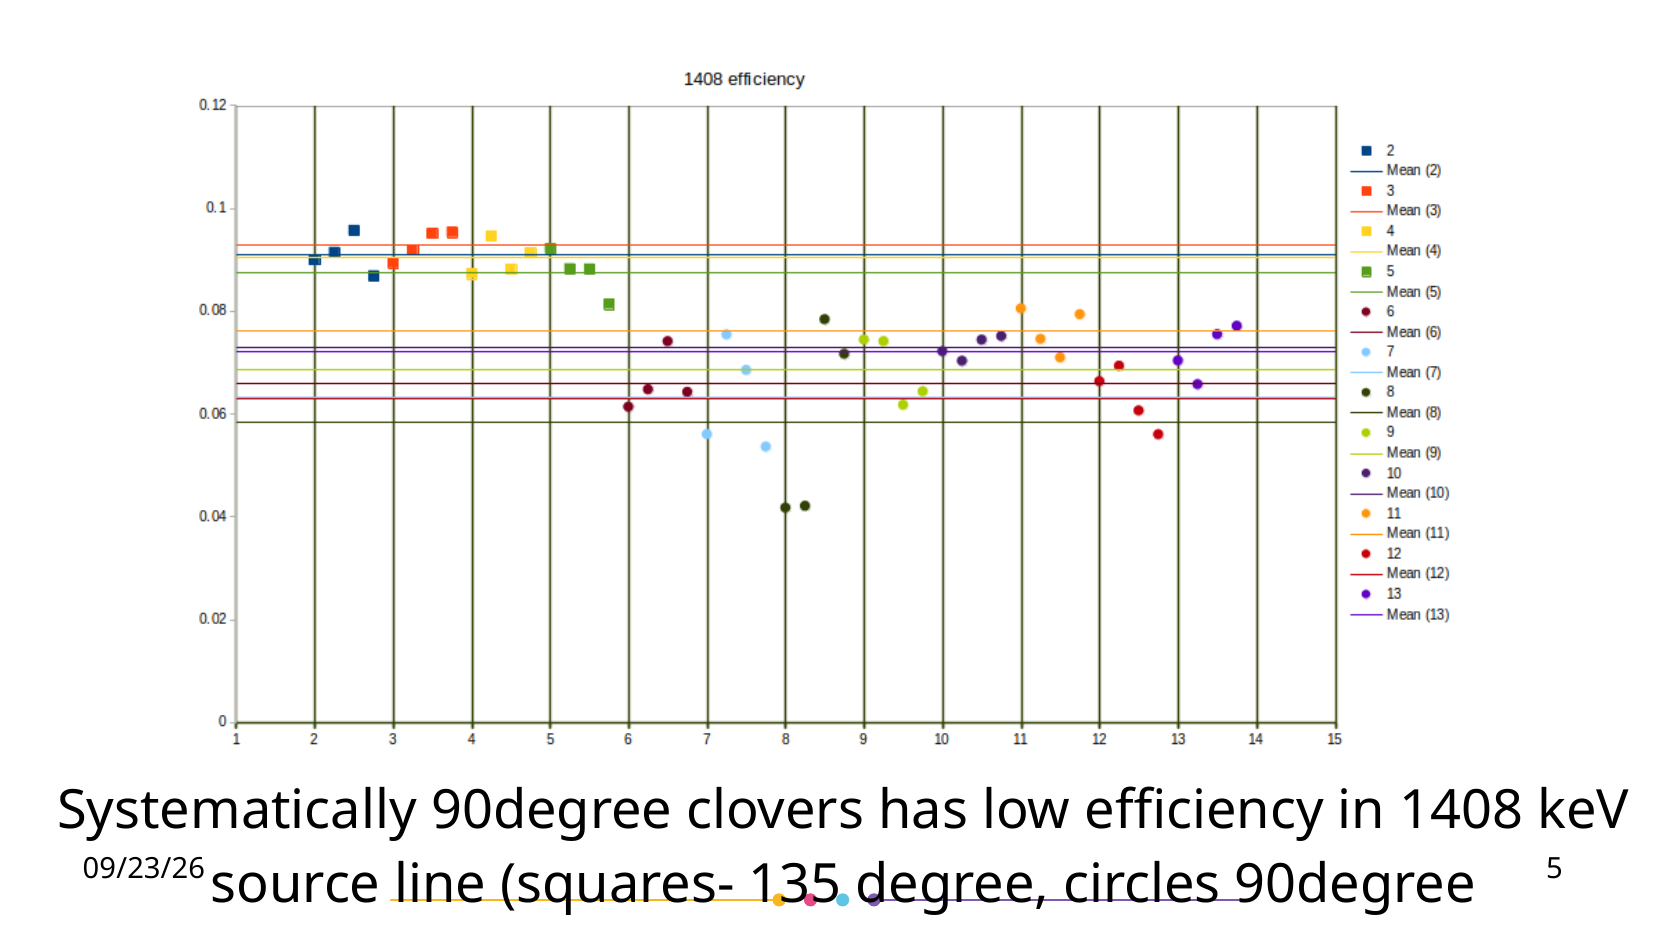

# Systematically 90degree clovers has low efficiency in 1408 keV source line (squares- 135 degree, circles 90degree
5